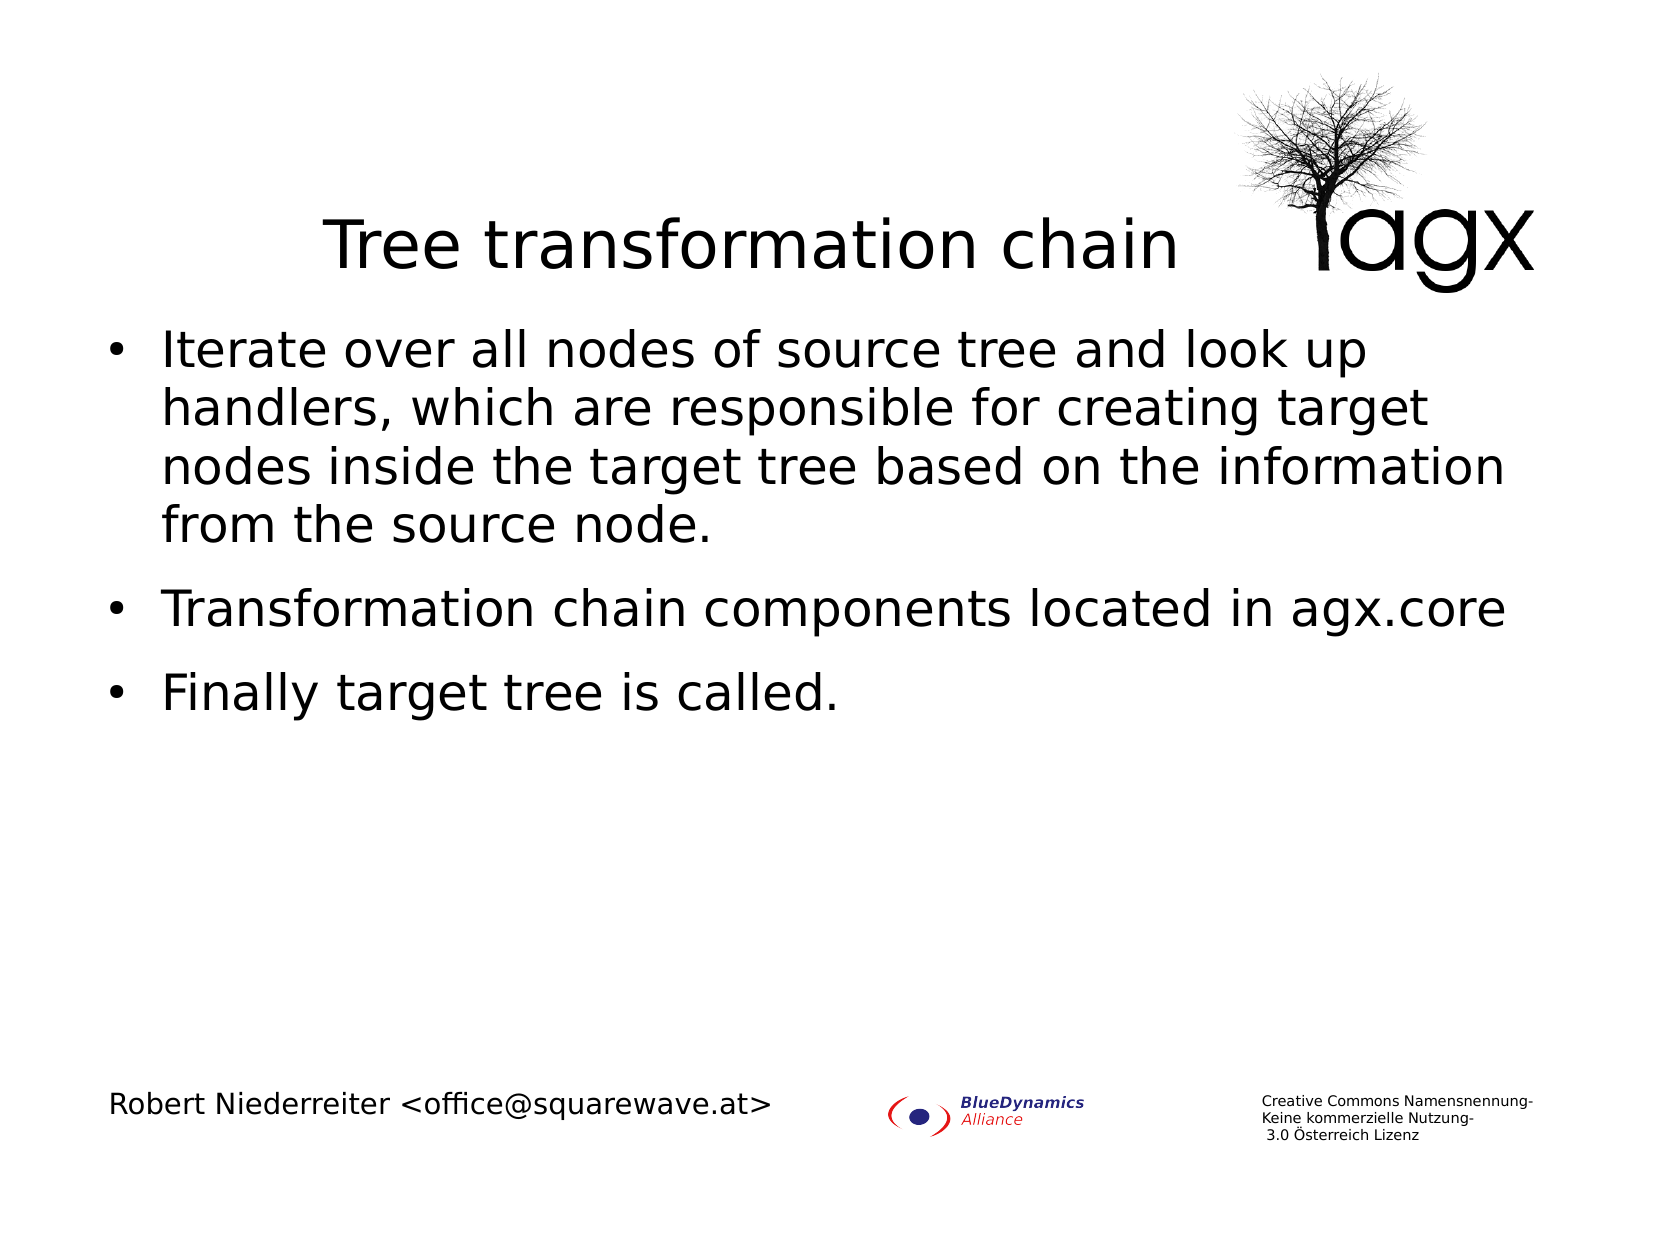

# Tree transformation chain
Iterate over all nodes of source tree and look up handlers, which are responsible for creating target nodes inside the target tree based on the information from the source node.
Transformation chain components located in agx.core
Finally target tree is called.